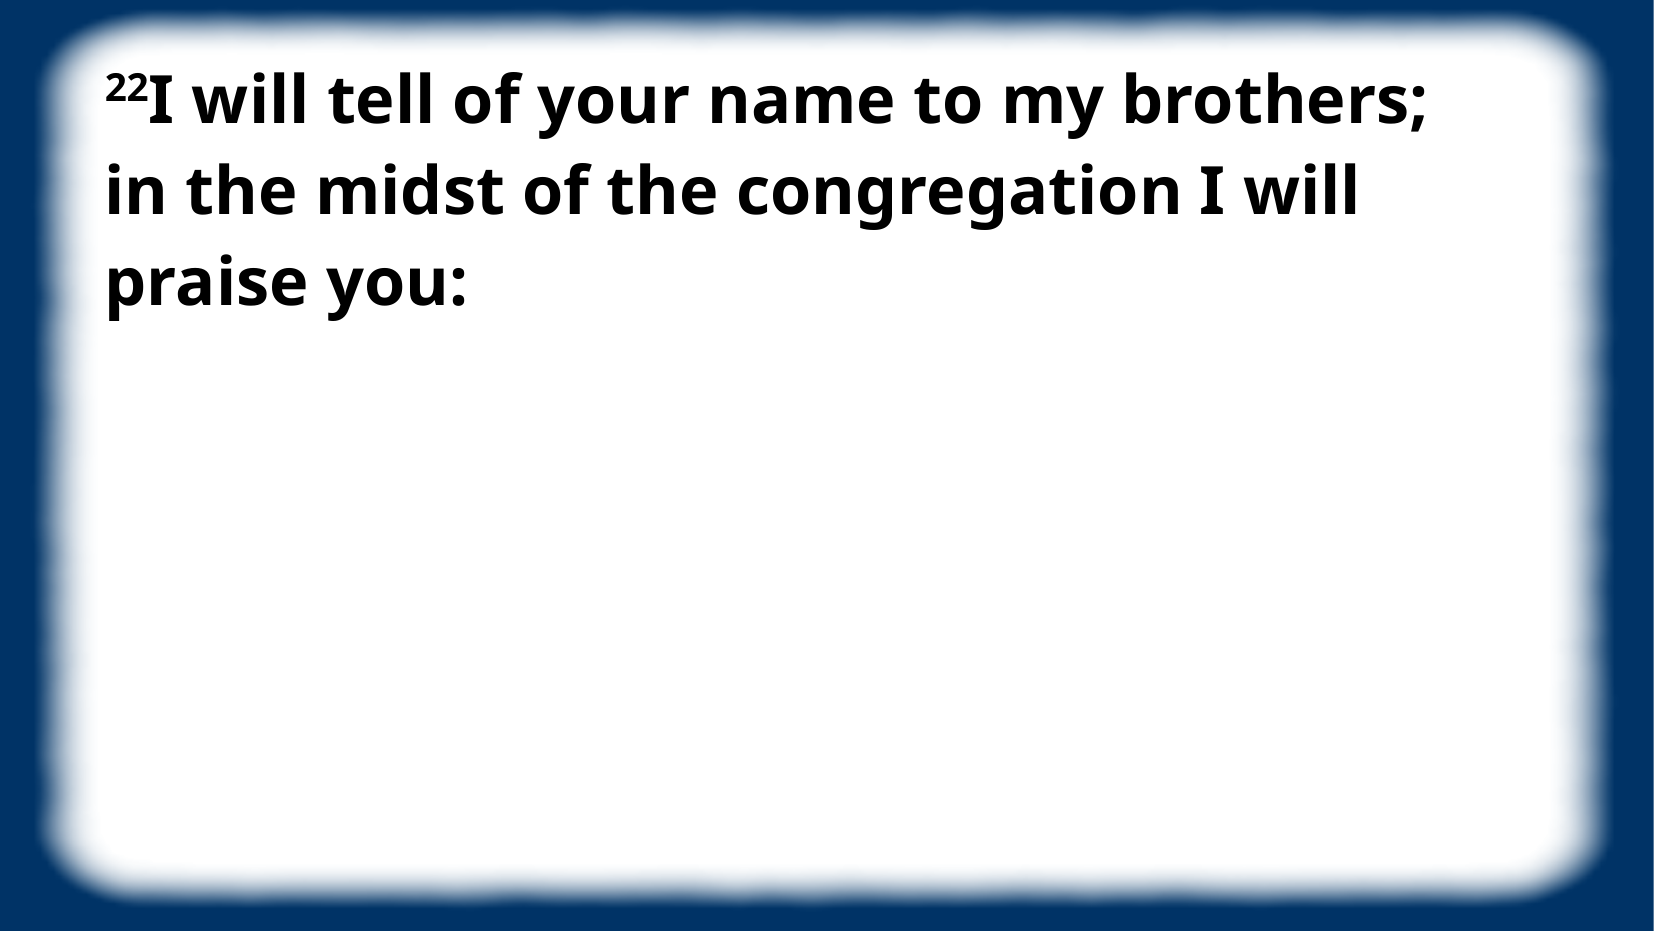

22I will tell of your name to my brothers;
in the midst of the congregation I will praise you: